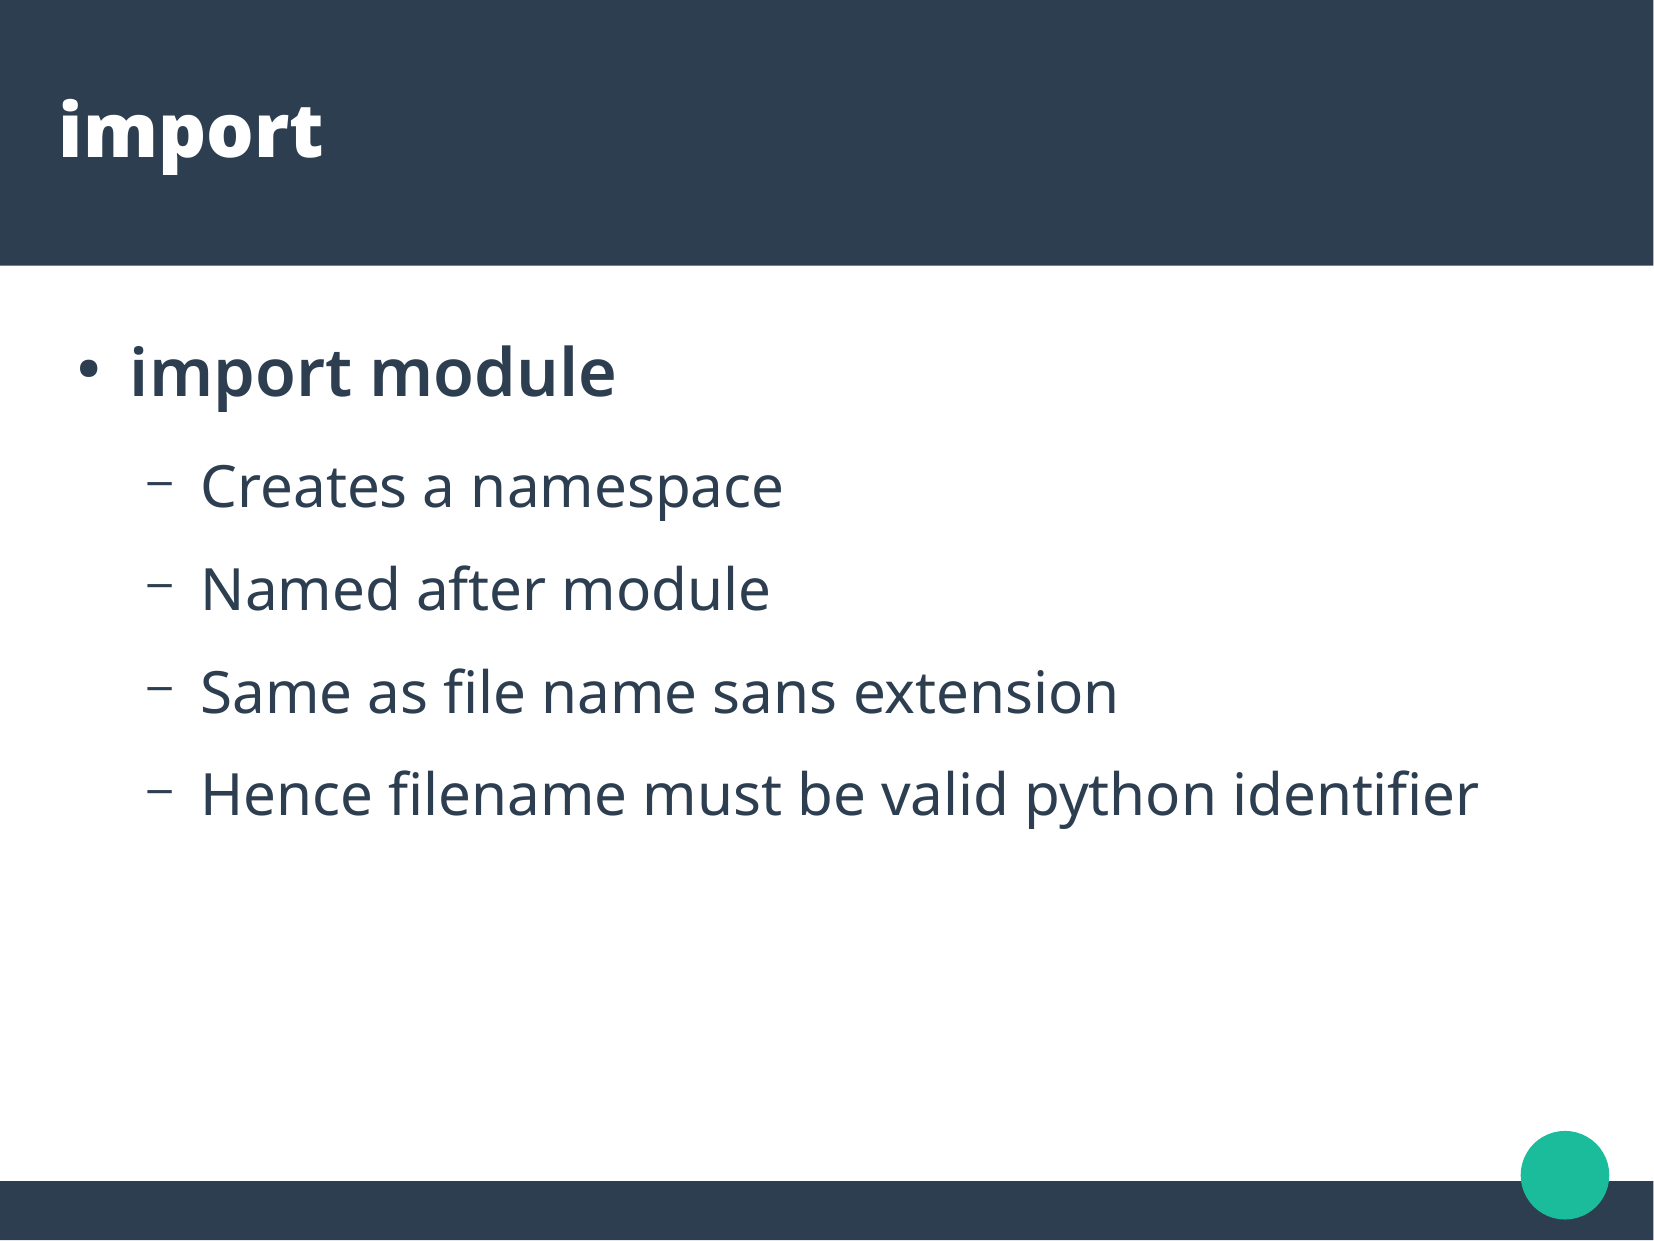

# import
import module
Creates a namespace
Named after module
Same as file name sans extension
Hence filename must be valid python identifier